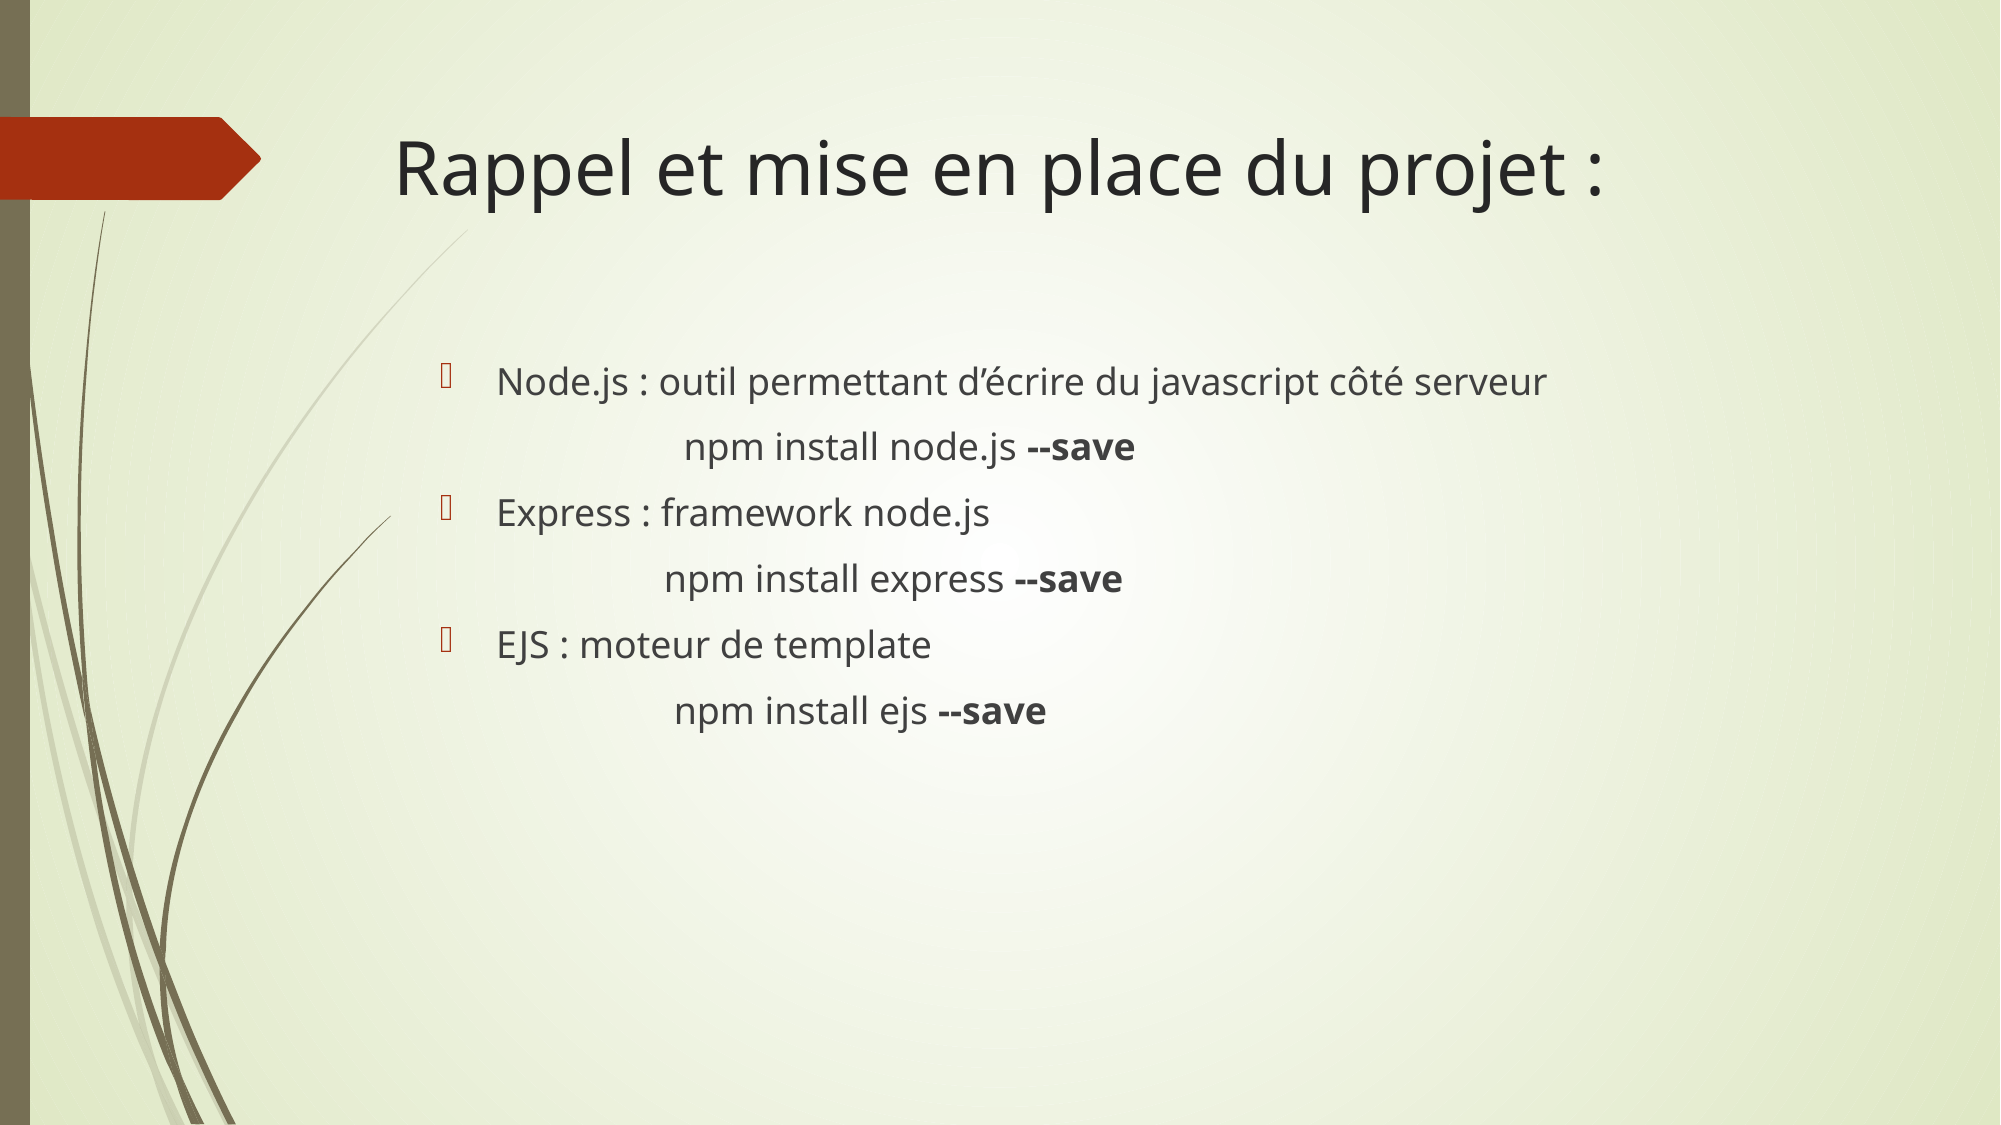

# Rappel et mise en place du projet :
Node.js : outil permettant d’écrire du javascript côté serveur
 npm install node.js --save
Express : framework node.js
 npm install express --save
EJS : moteur de template
 npm install ejs --save